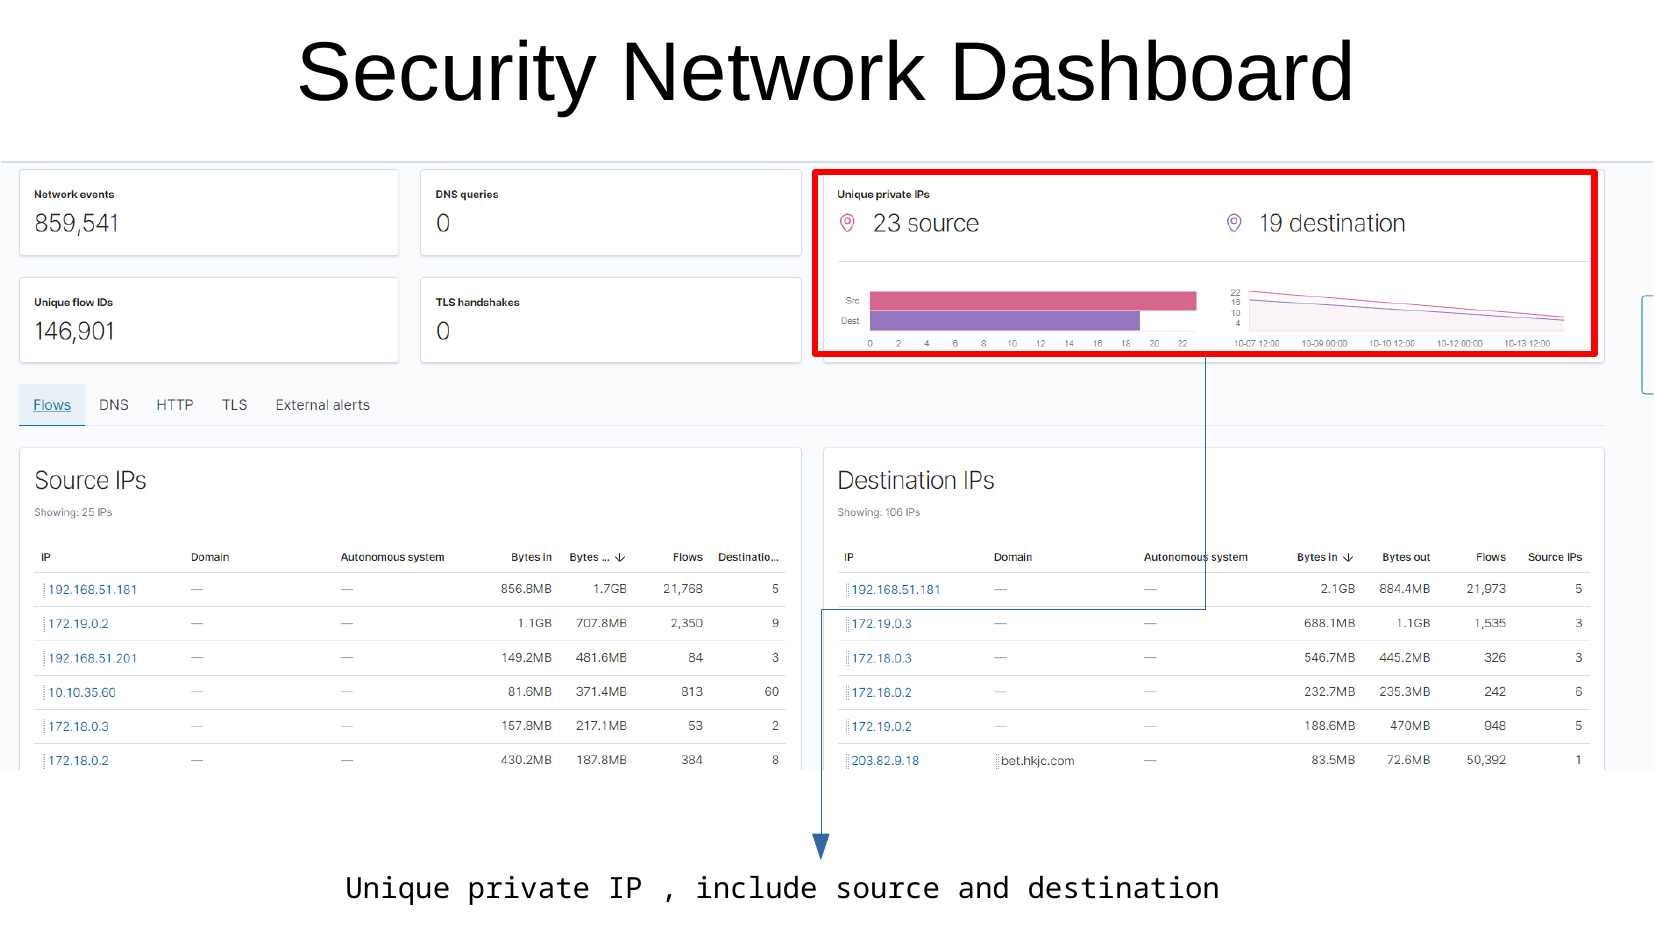

Security Network Dashboard
Unique private IP , include source and destination